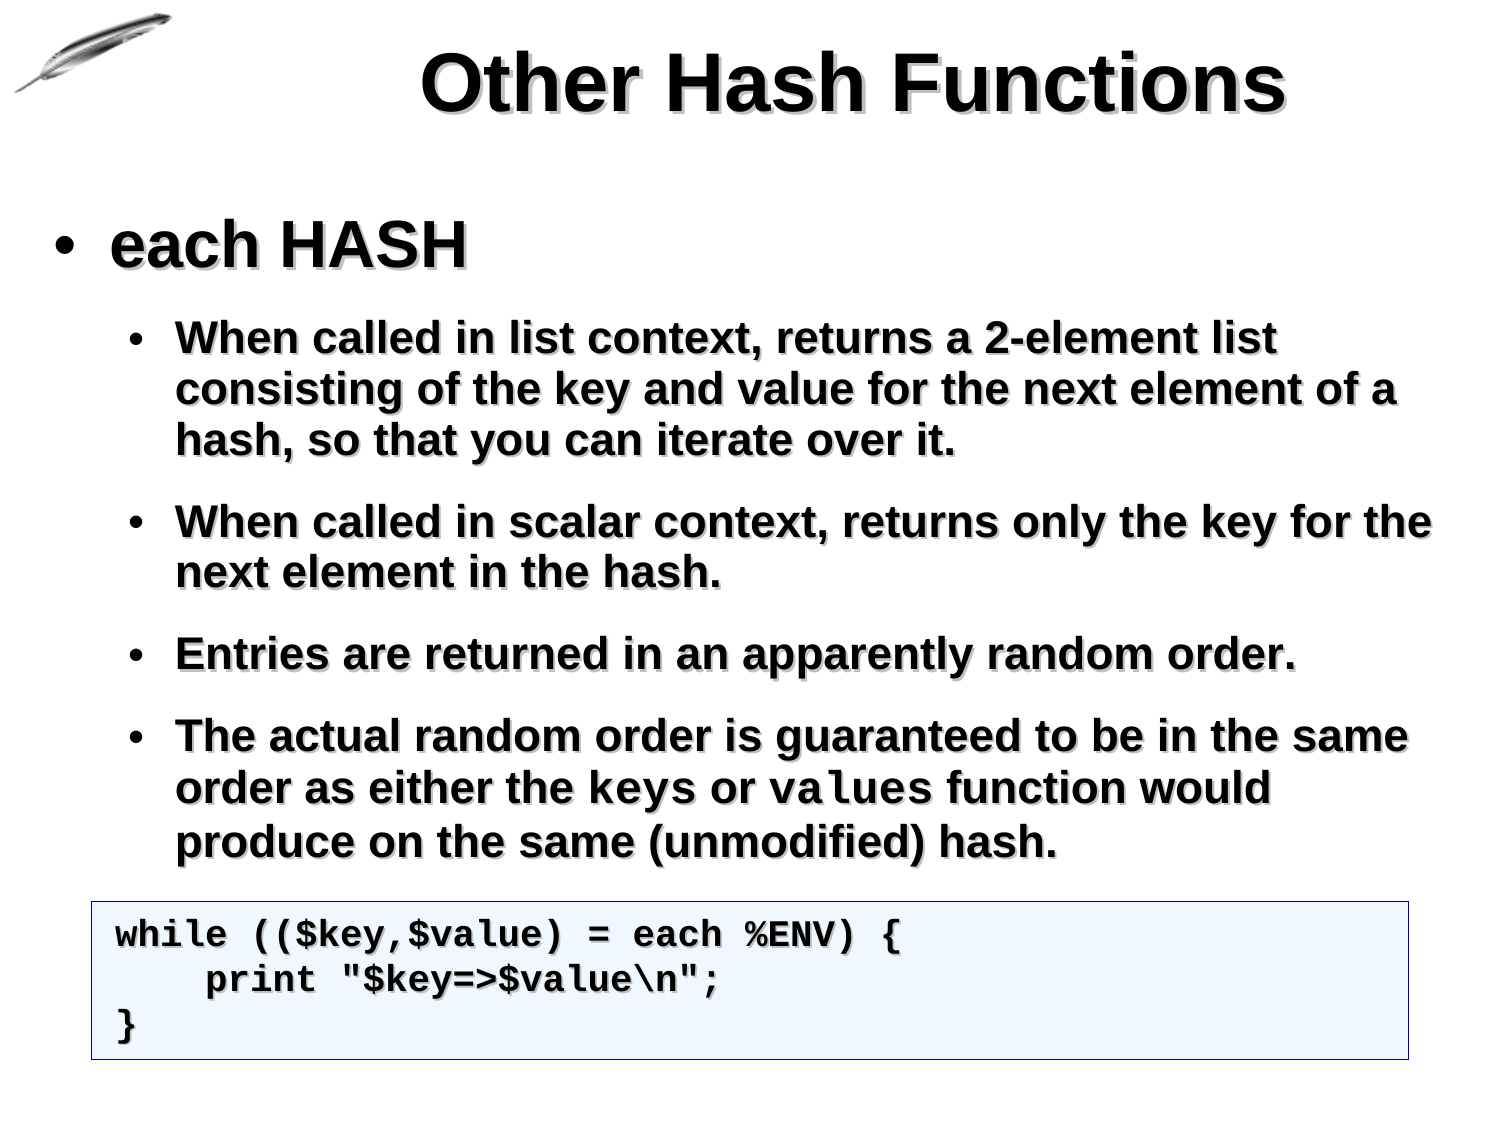

# Other Hash Functions
each HASH
When called in list context, returns a 2-element list consisting of the key and value for the next element of a hash, so that you can iterate over it.
When called in scalar context, returns only the key for the next element in the hash.
Entries are returned in an apparently random order.
The actual random order is guaranteed to be in the same order as either the keys or values function would produce on the same (unmodified) hash.
while (($key,$value) = each %ENV) {
 print "$key=>$value\n";
}